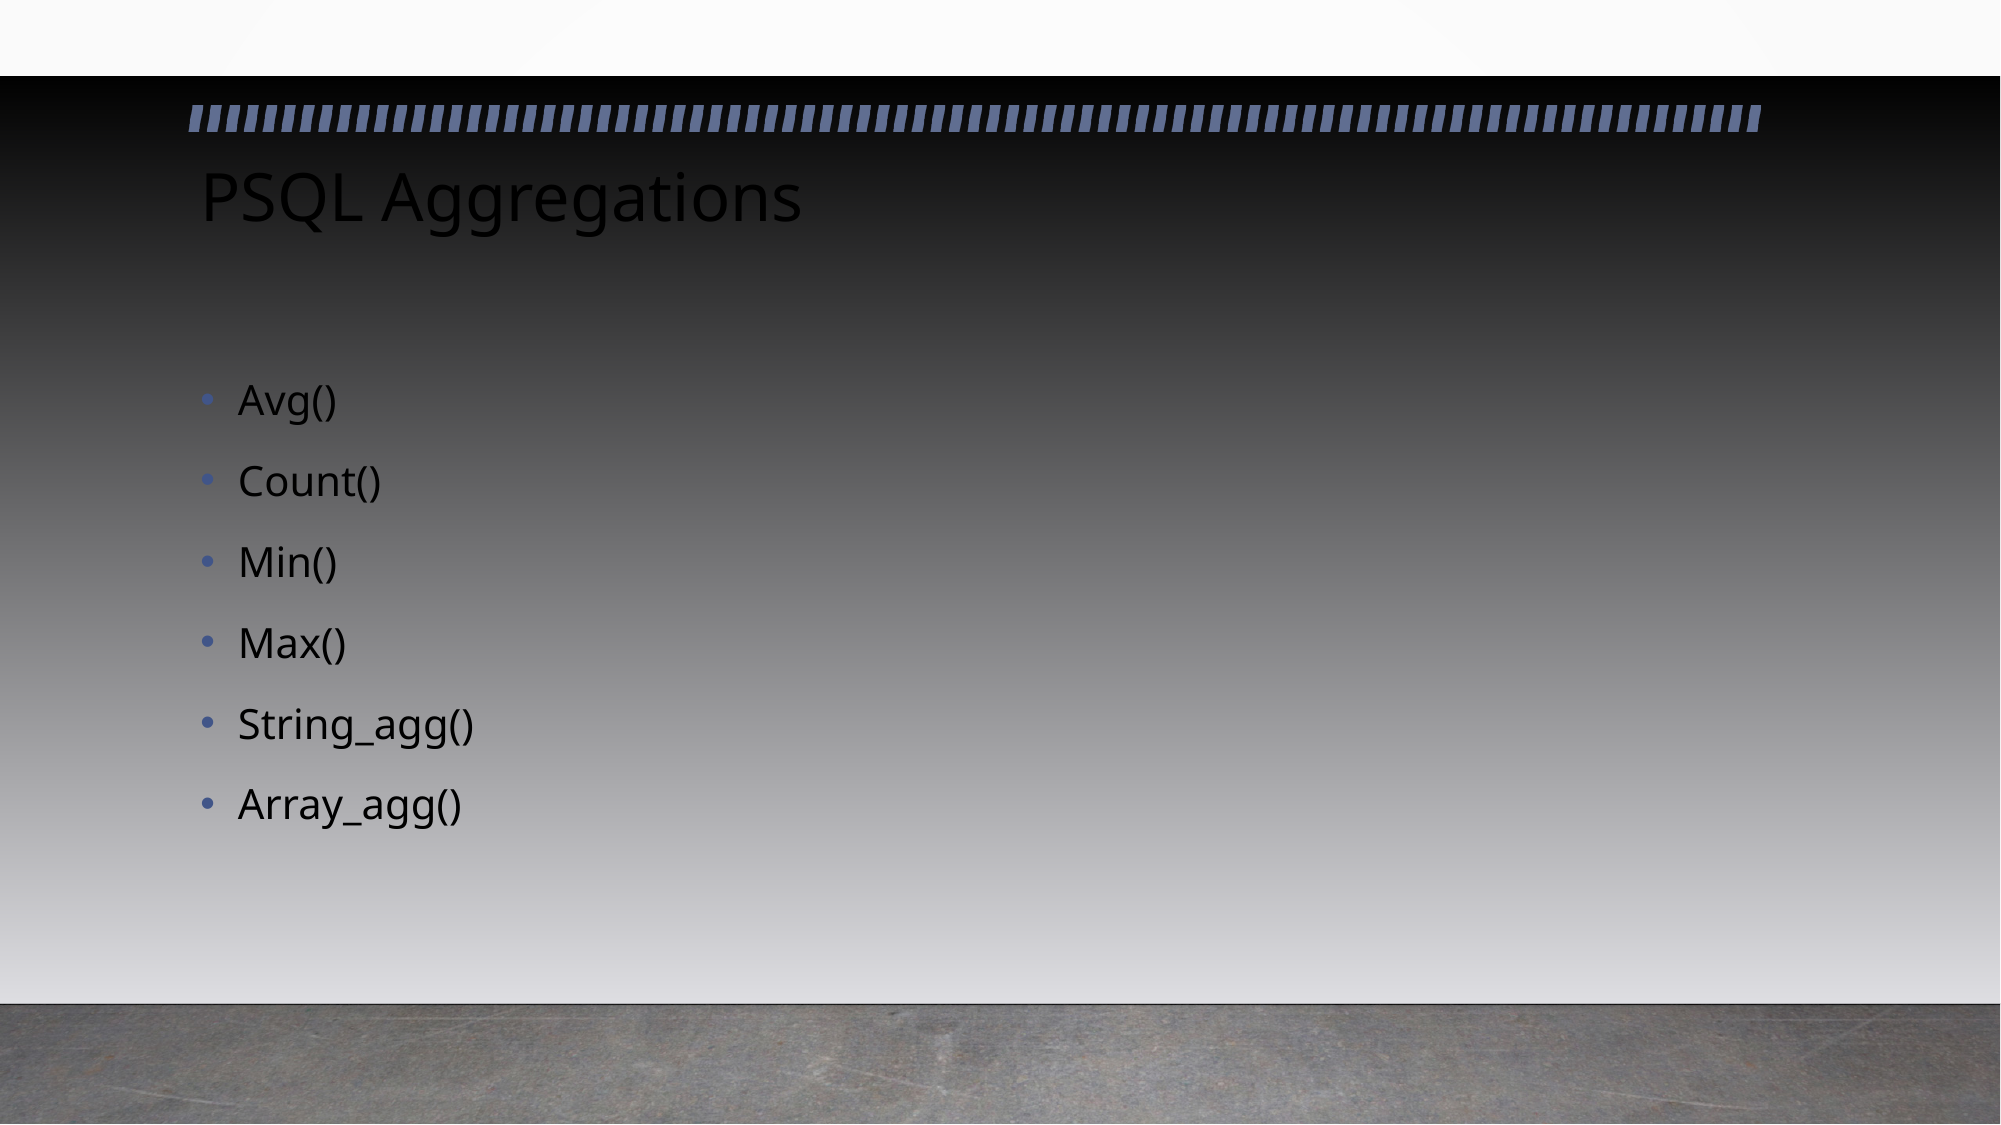

# PSQL Aggregations
Avg()
Count()
Min()
Max()
String_agg()
Array_agg()